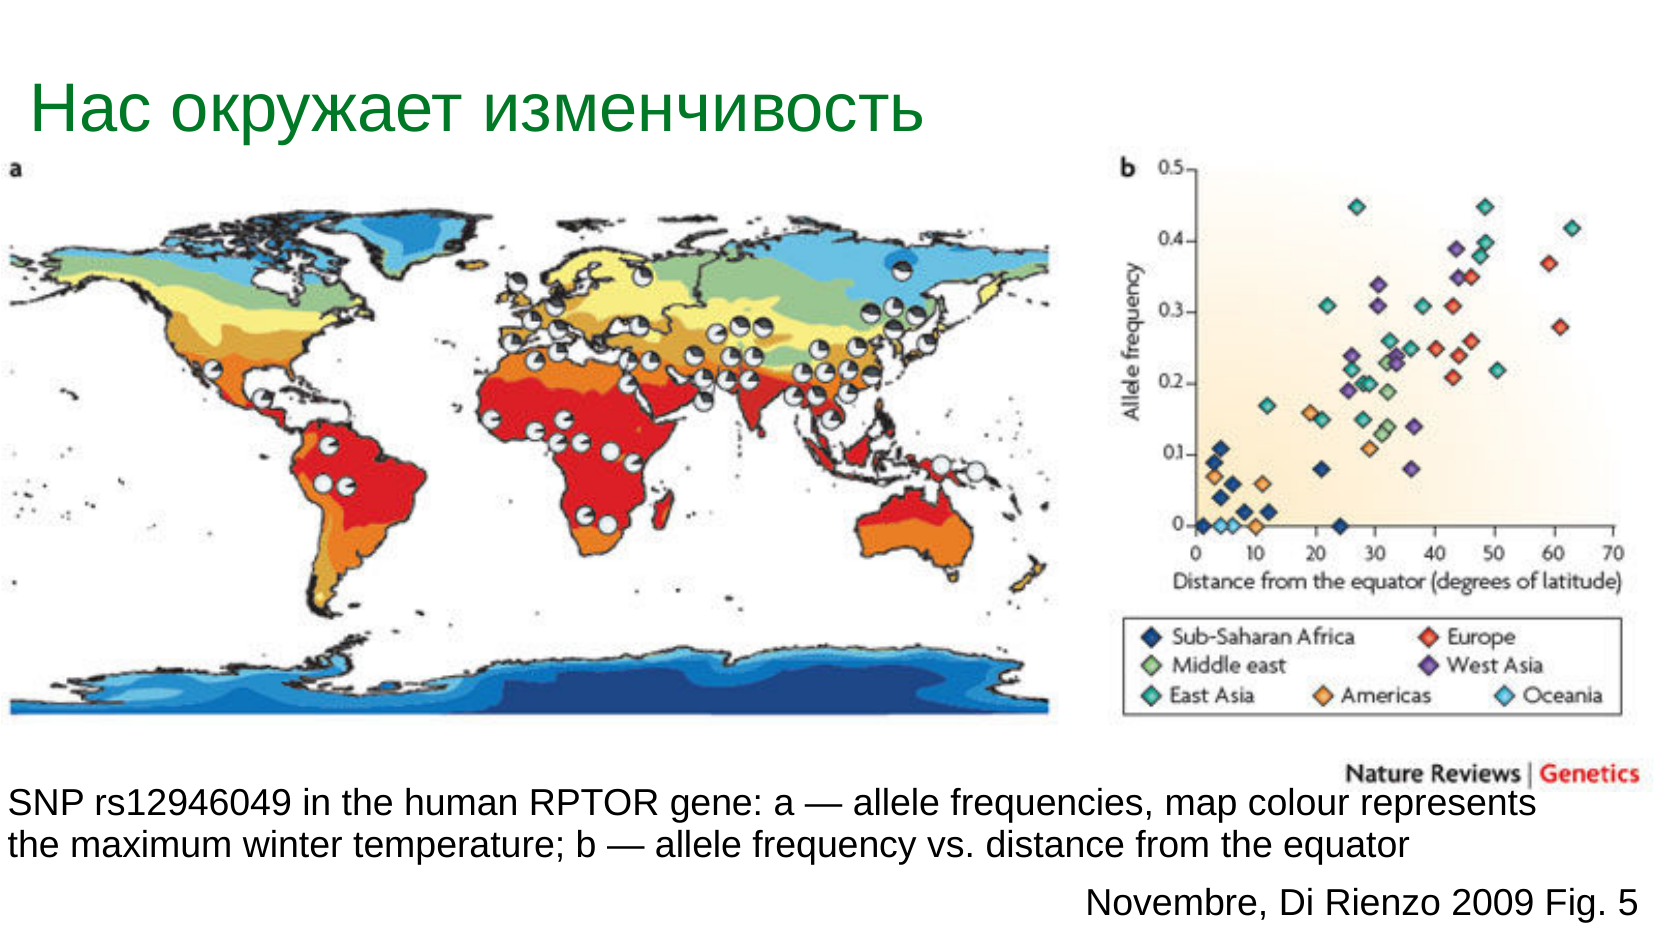

# Нас окружает изменчивость
SNP rs12946049 in the human RPTOR gene: a — allele frequencies, map colour represents the maximum winter temperature; b — allele frequency vs. distance from the equator
Novembre, Di Rienzo 2009 Fig. 5